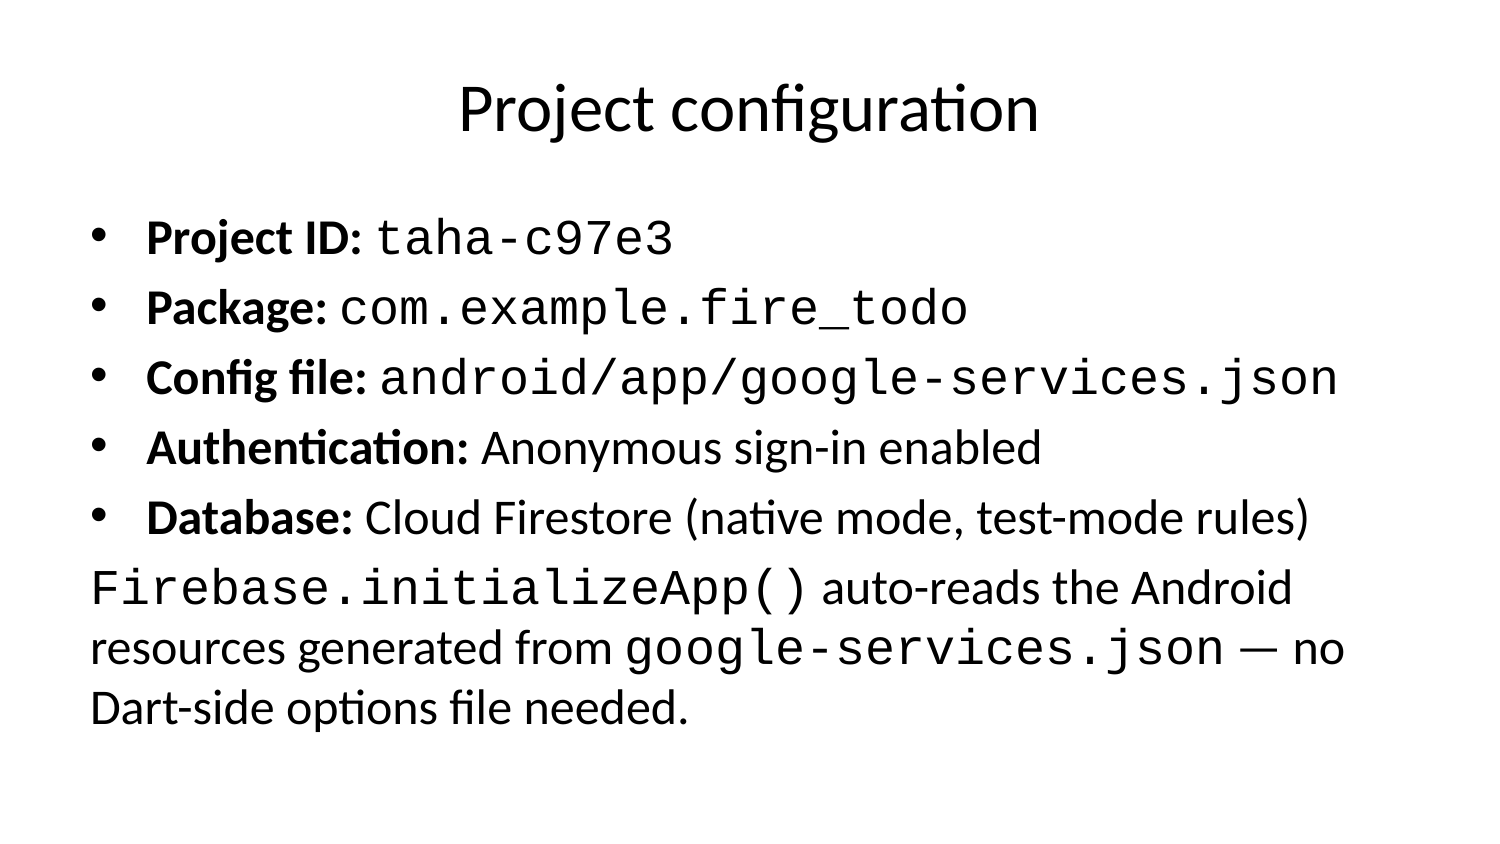

# Project configuration
Project ID: taha-c97e3
Package: com.example.fire_todo
Config file: android/app/google-services.json
Authentication: Anonymous sign-in enabled
Database: Cloud Firestore (native mode, test-mode rules)
Firebase.initializeApp() auto-reads the Android resources generated from google-services.json — no Dart-side options file needed.